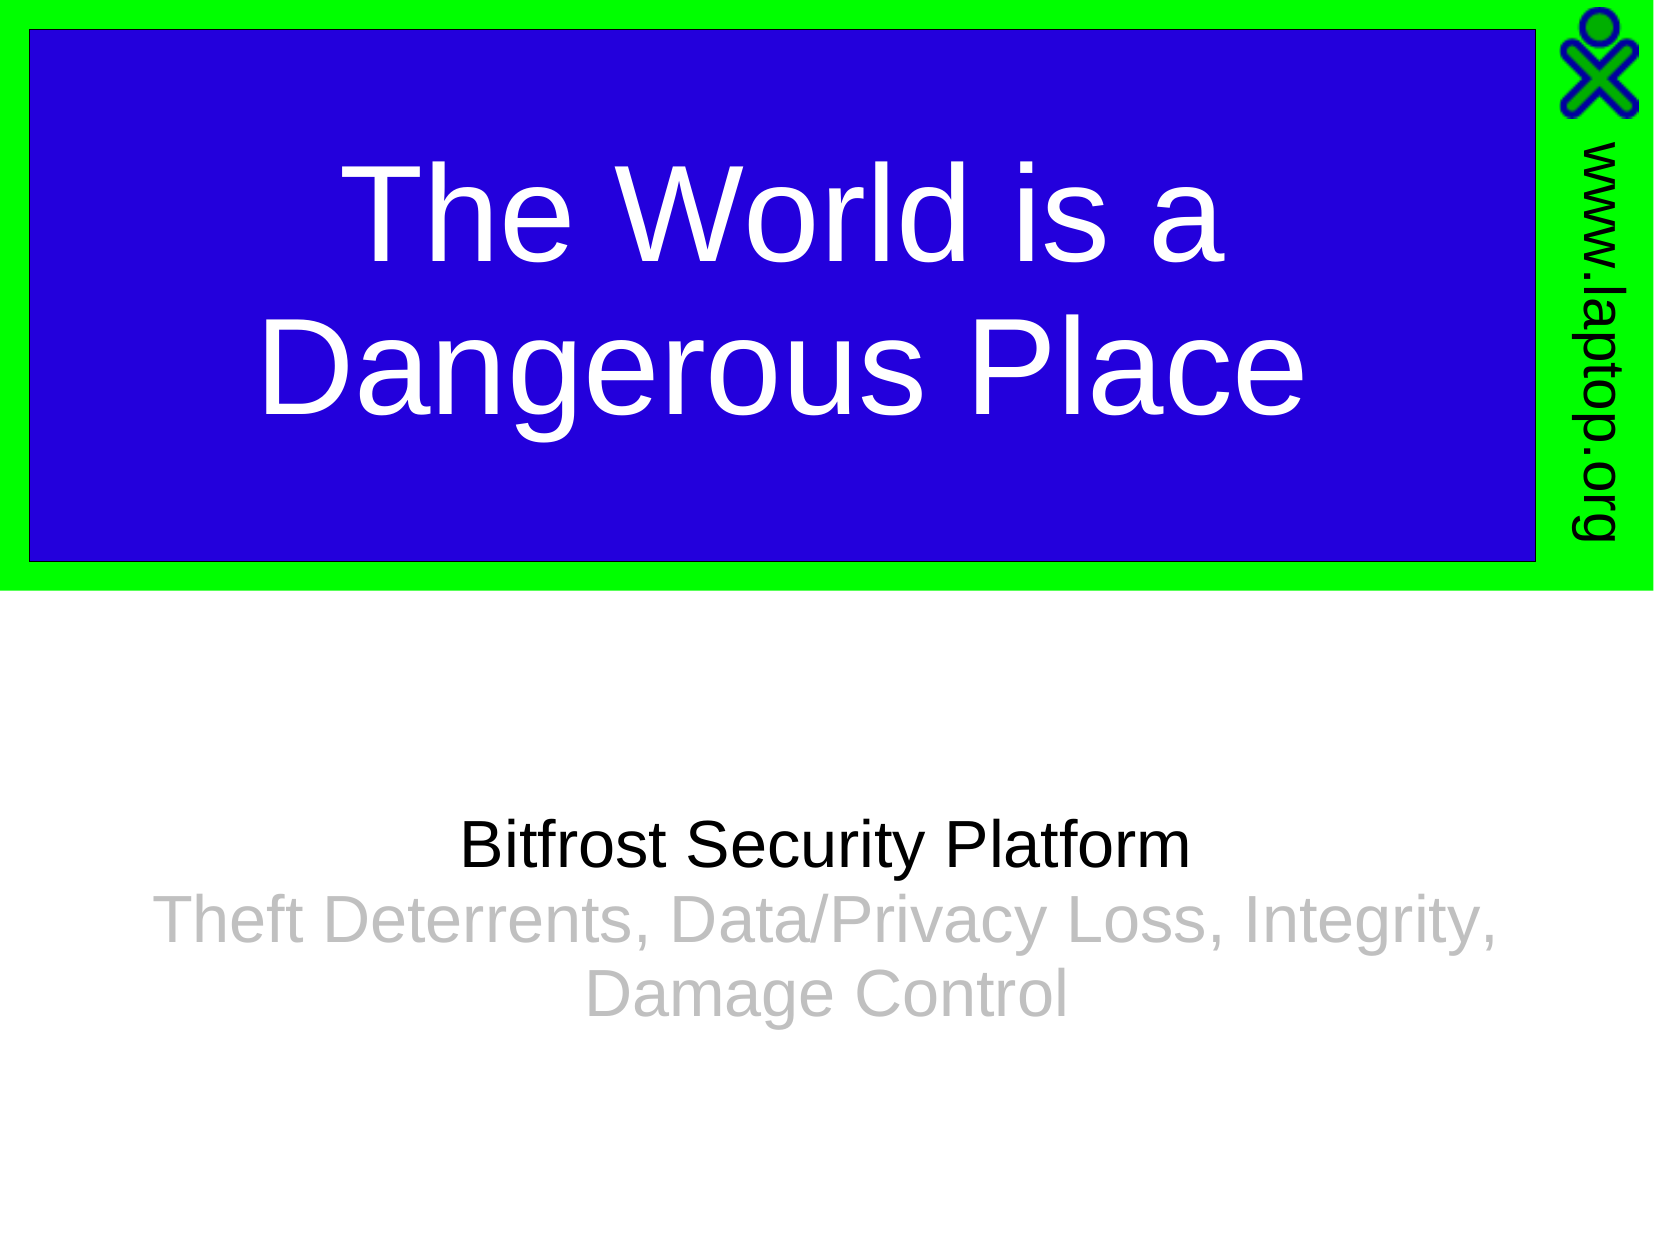

# The World is a Dangerous Place
Bitfrost Security Platform
Theft Deterrents, Data/Privacy Loss, Integrity, Damage Control